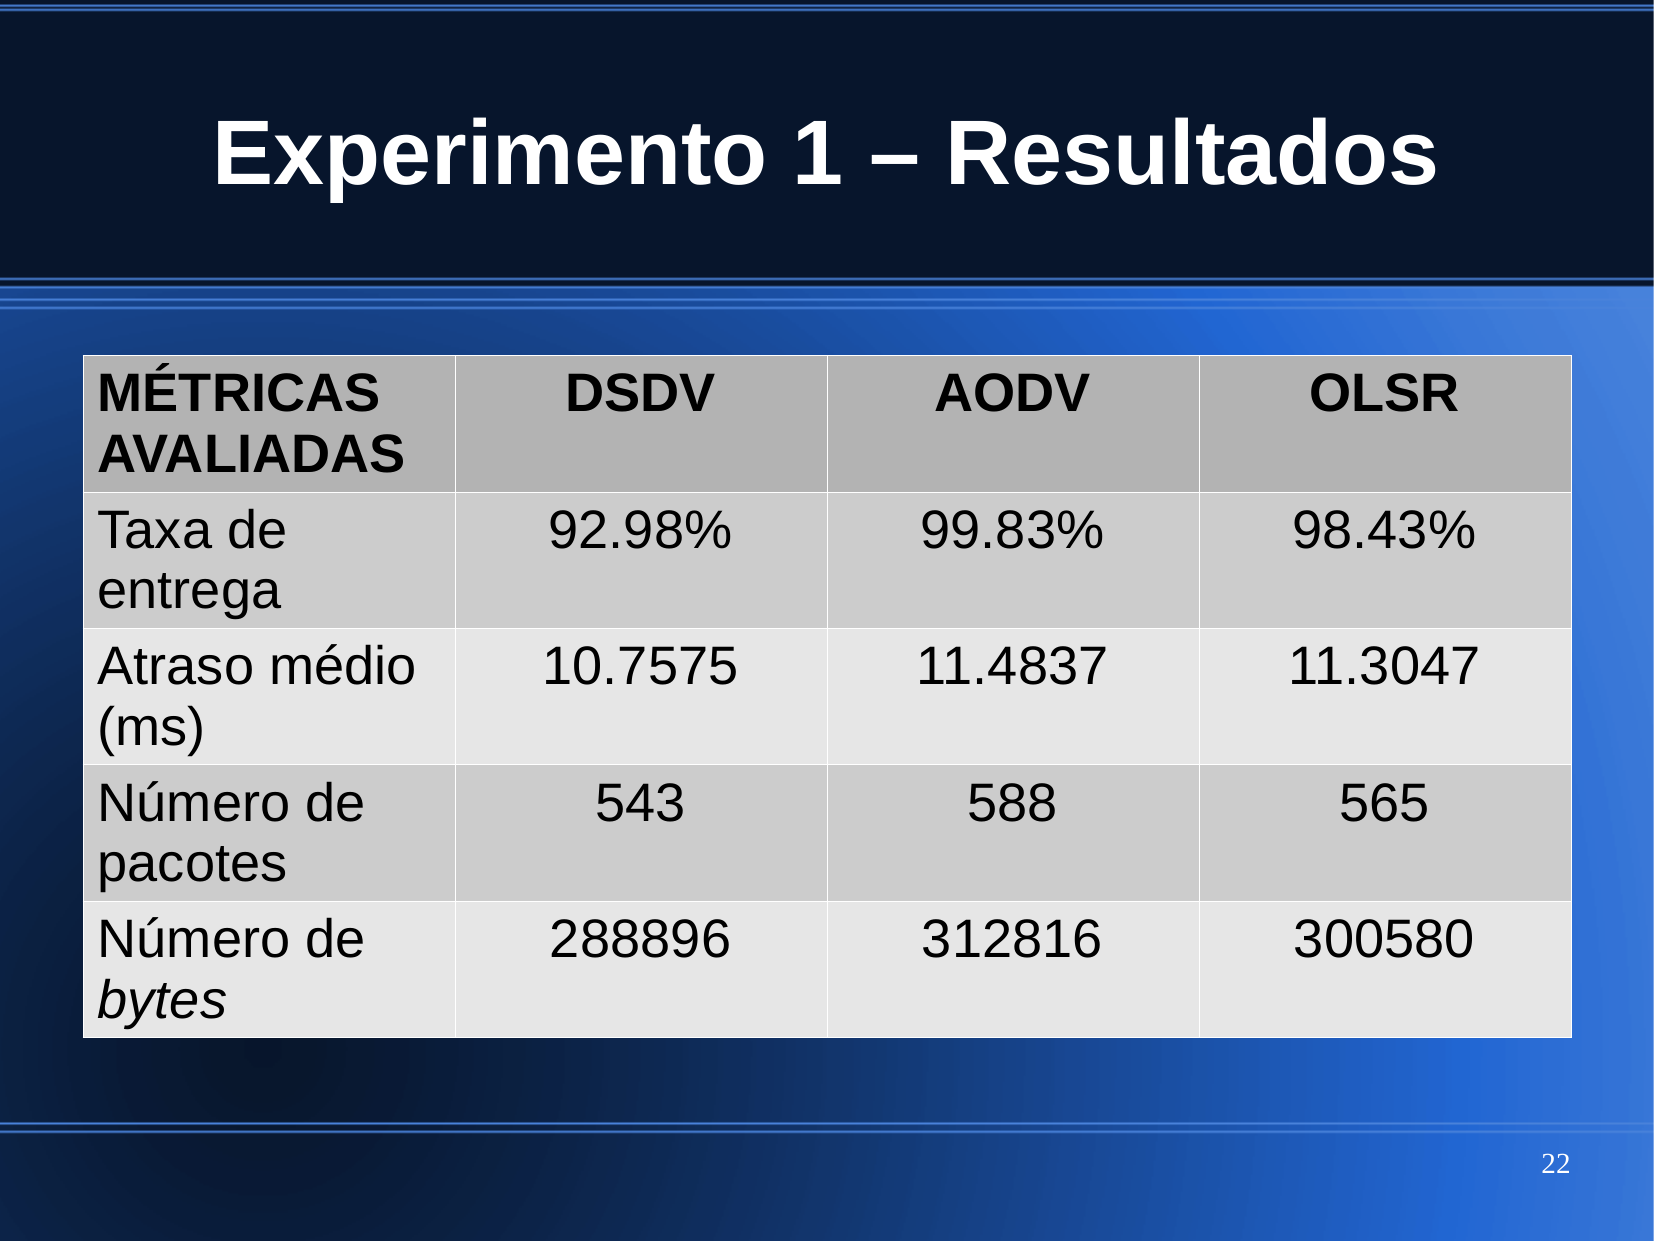

# Experimento 1 – Resultados
| MÉTRICAS AVALIADAS | DSDV | AODV | OLSR |
| --- | --- | --- | --- |
| Taxa de entrega | 92.98% | 99.83% | 98.43% |
| Atraso médio (ms) | 10.7575 | 11.4837 | 11.3047 |
| Número de pacotes | 543 | 588 | 565 |
| Número de bytes | 288896 | 312816 | 300580 |
22